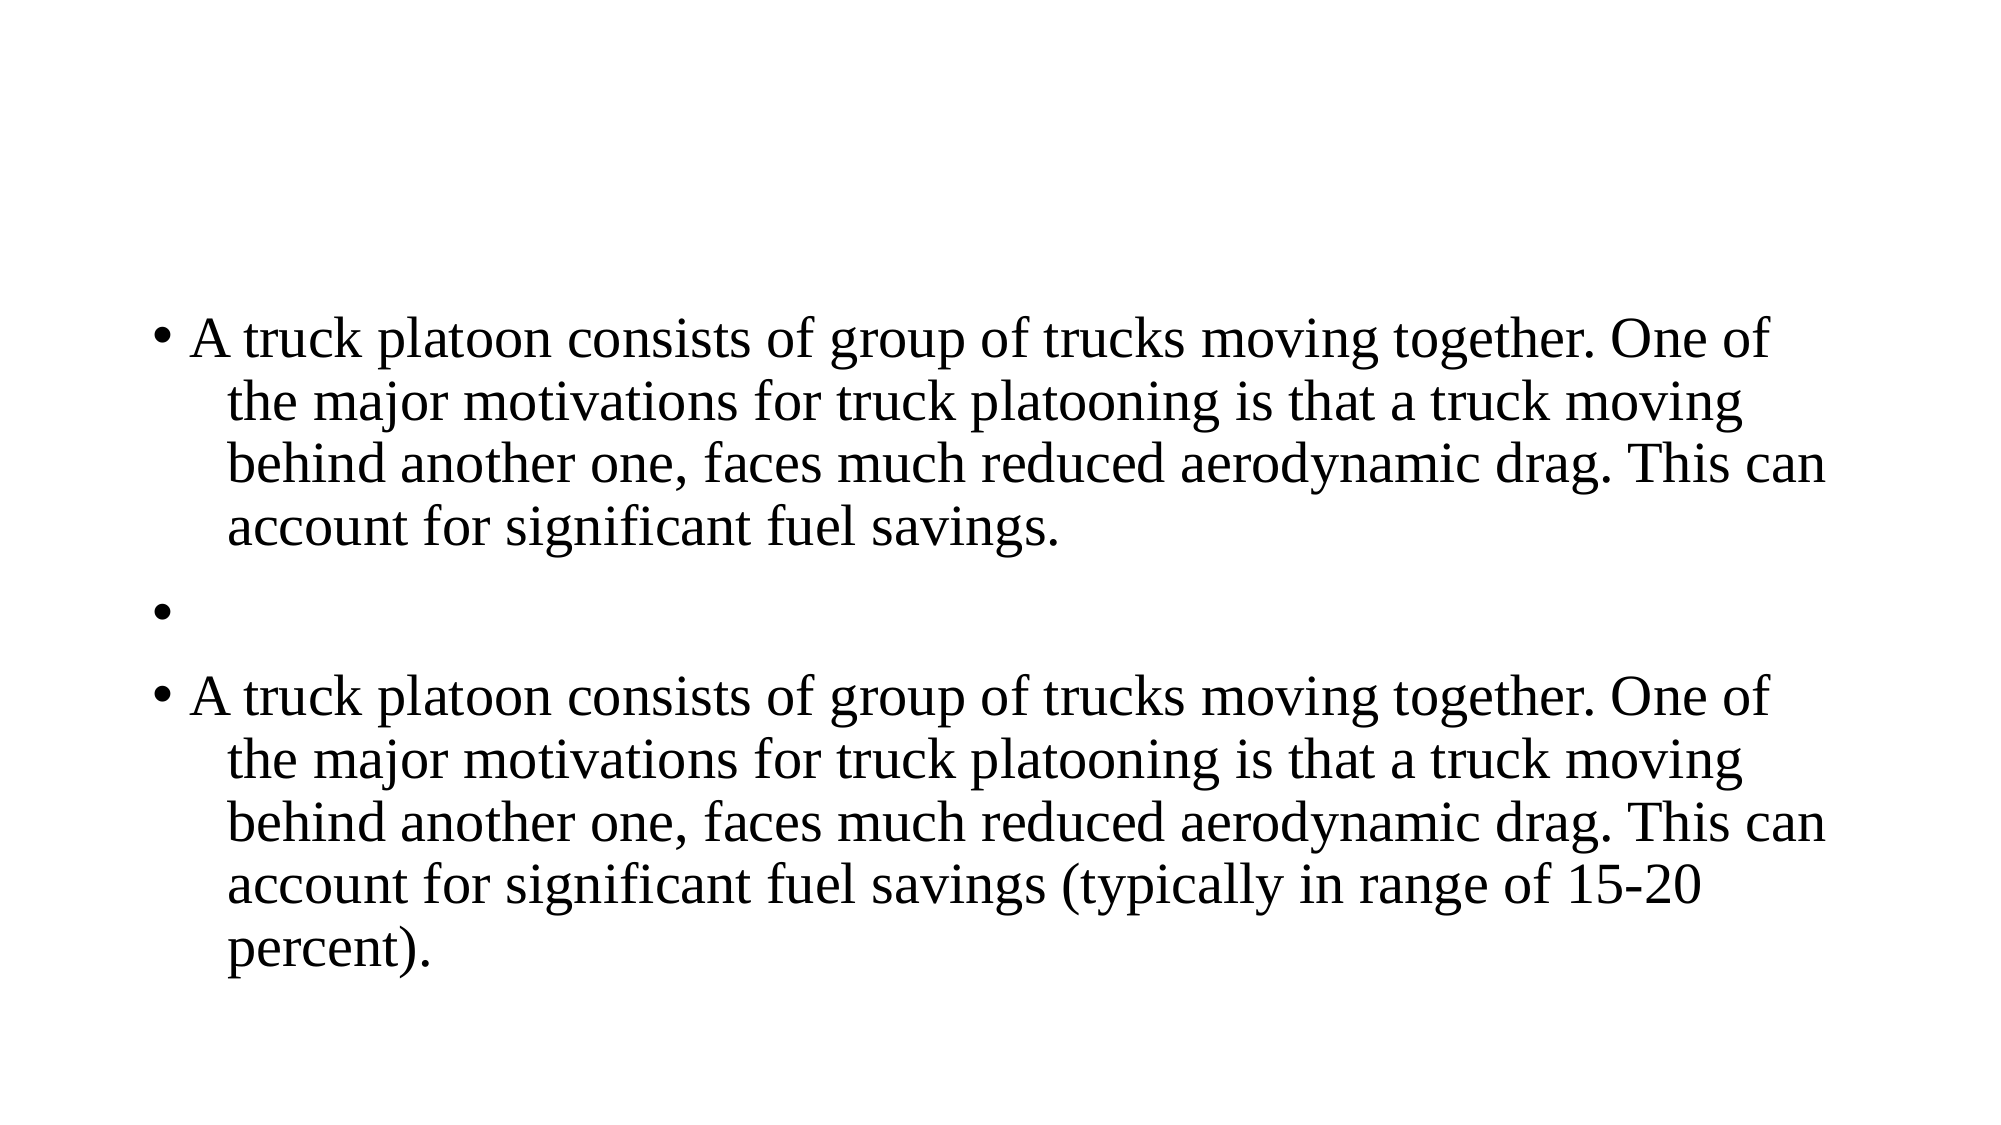

# A truck platoon consists of group of trucks moving together. One of the major motivations for truck platooning is that a truck moving behind another one, faces much reduced aerodynamic drag. This can account for significant fuel savings.
A truck platoon consists of group of trucks moving together. One of the major motivations for truck platooning is that a truck moving behind another one, faces much reduced aerodynamic drag. This can account for significant fuel savings (typically in range of 15-20 percent).